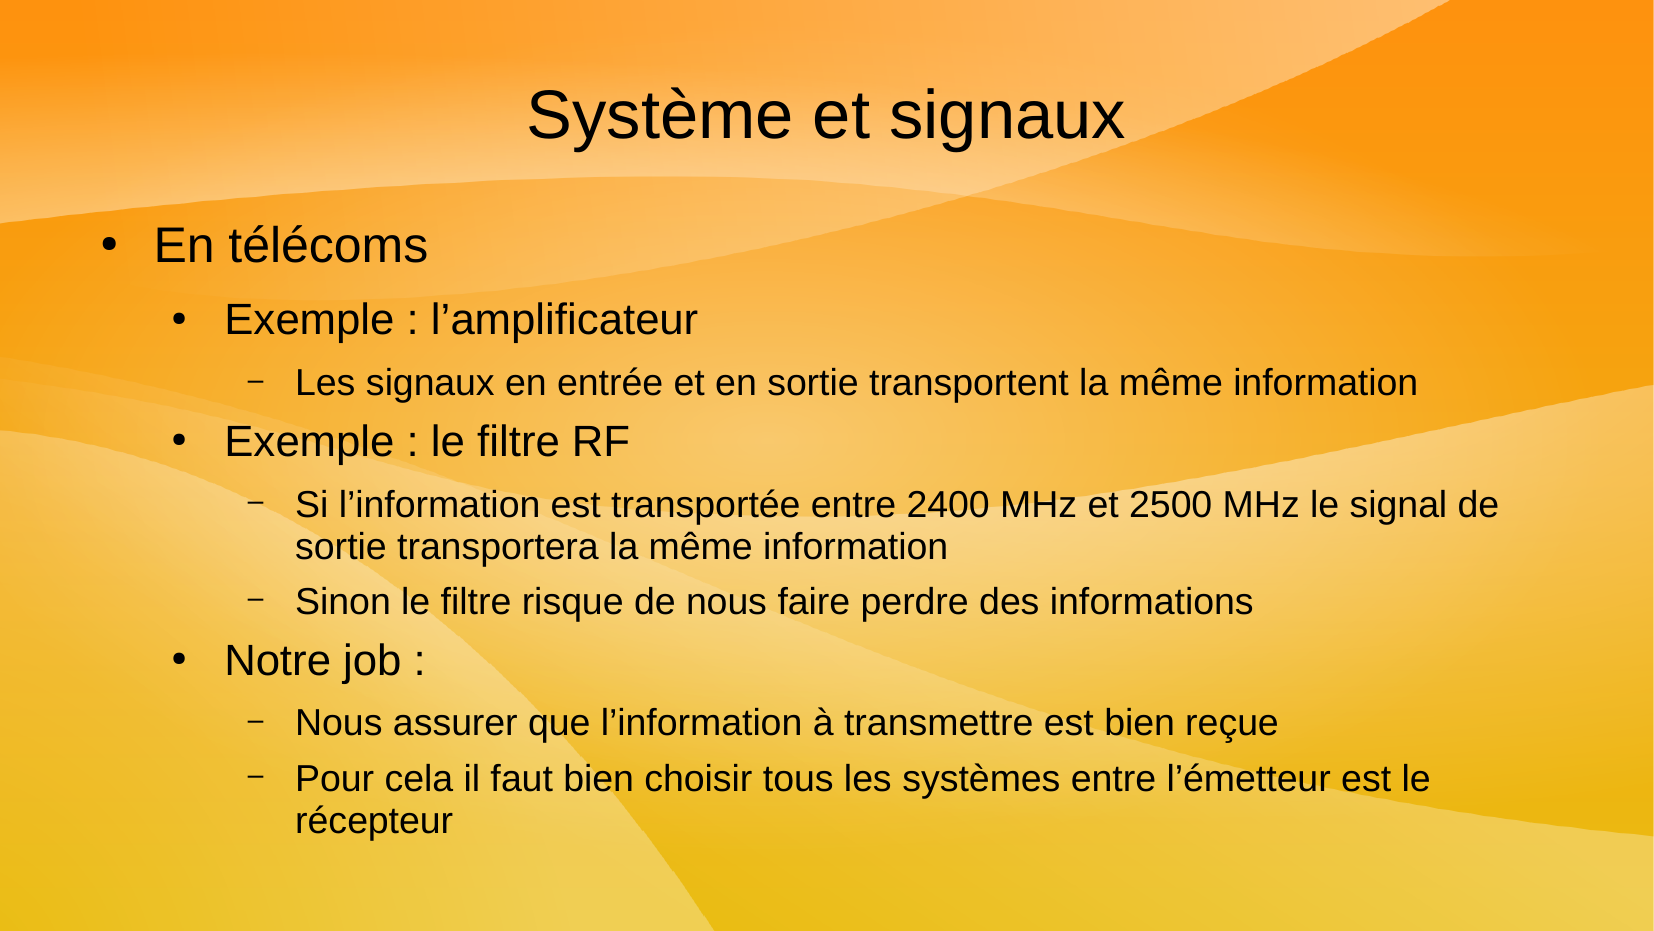

# Système et signaux
En télécoms
Exemple : l’amplificateur
Les signaux en entrée et en sortie transportent la même information
Exemple : le filtre RF
Si l’information est transportée entre 2400 MHz et 2500 MHz le signal de sortie transportera la même information
Sinon le filtre risque de nous faire perdre des informations
Notre job :
Nous assurer que l’information à transmettre est bien reçue
Pour cela il faut bien choisir tous les systèmes entre l’émetteur est le récepteur